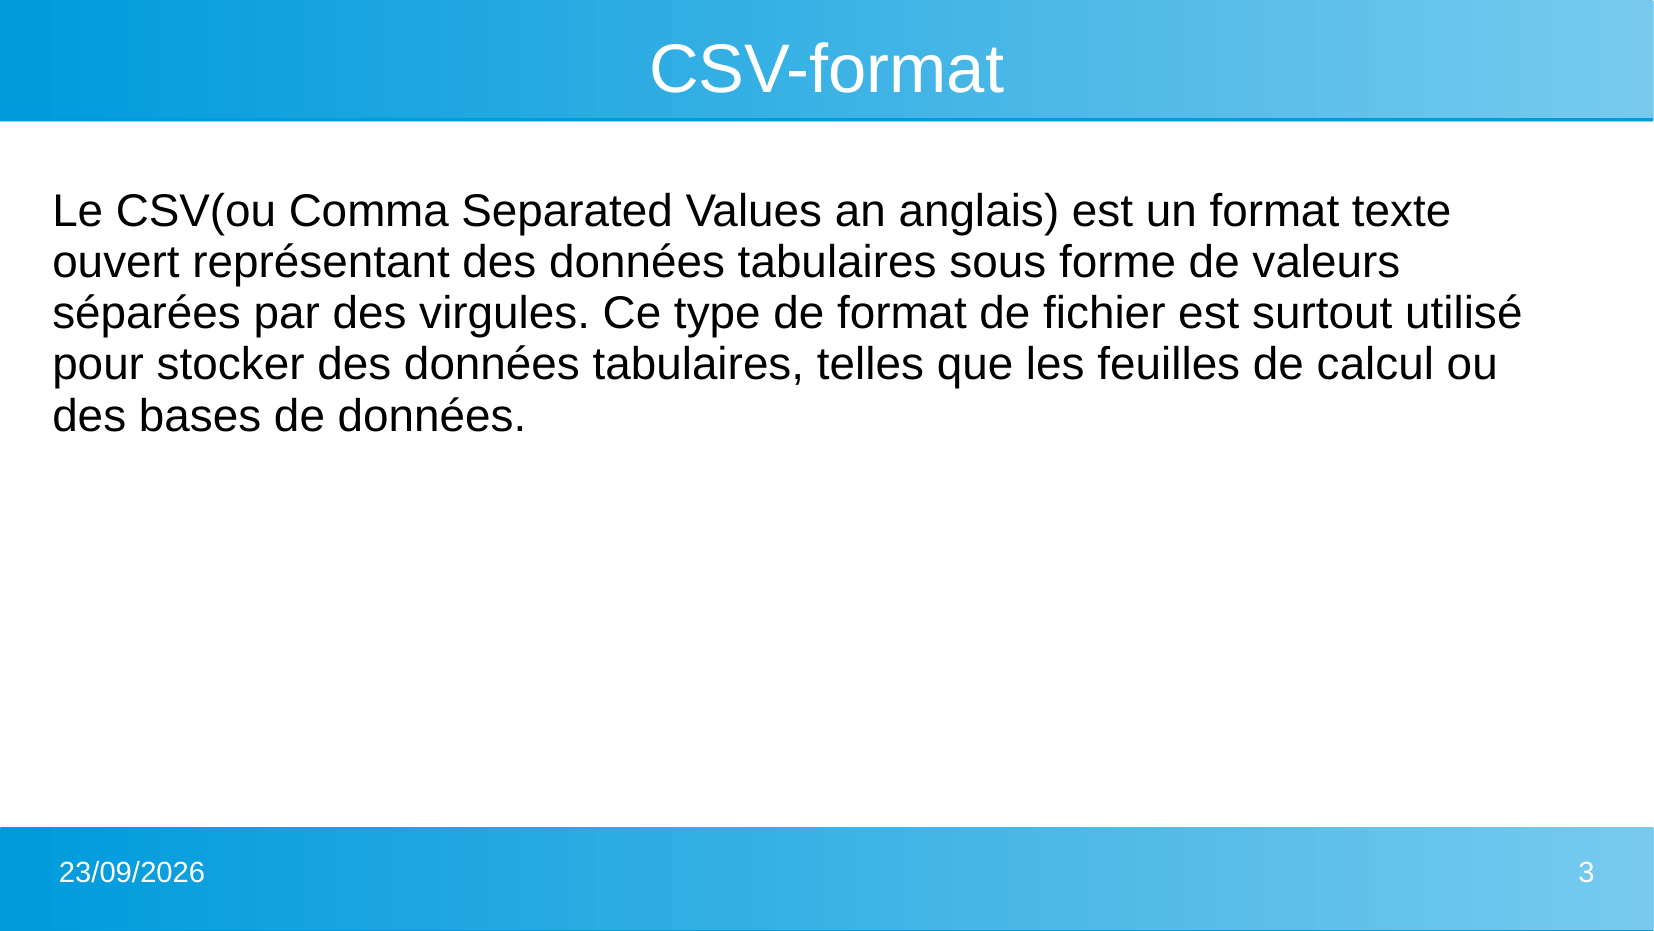

# CSV-format
Le CSV(ou Comma Separated Values an anglais) est un format texte ouvert représentant des données tabulaires sous forme de valeurs séparées par des virgules. Ce type de format de fichier est surtout utilisé pour stocker des données tabulaires, telles que les feuilles de calcul ou des bases de données.
3